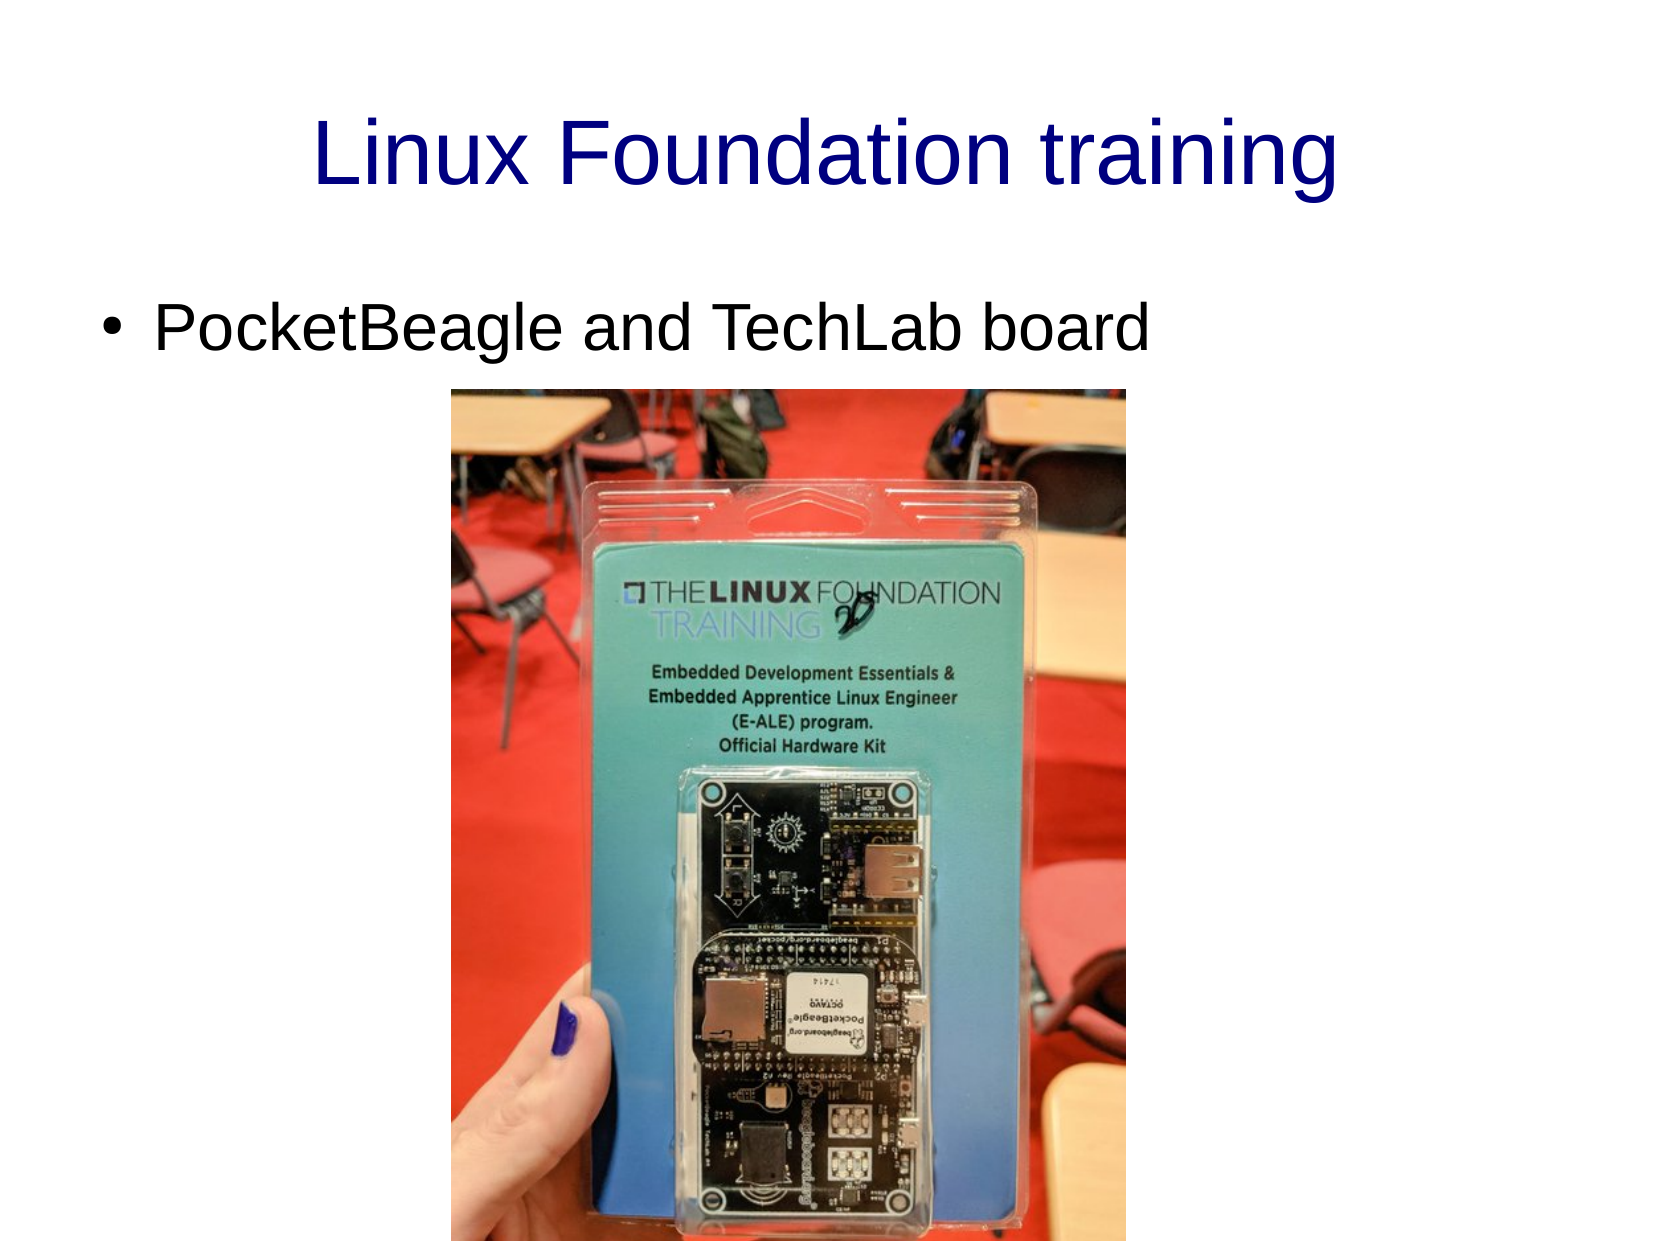

# Linux Foundation training
PocketBeagle and TechLab board